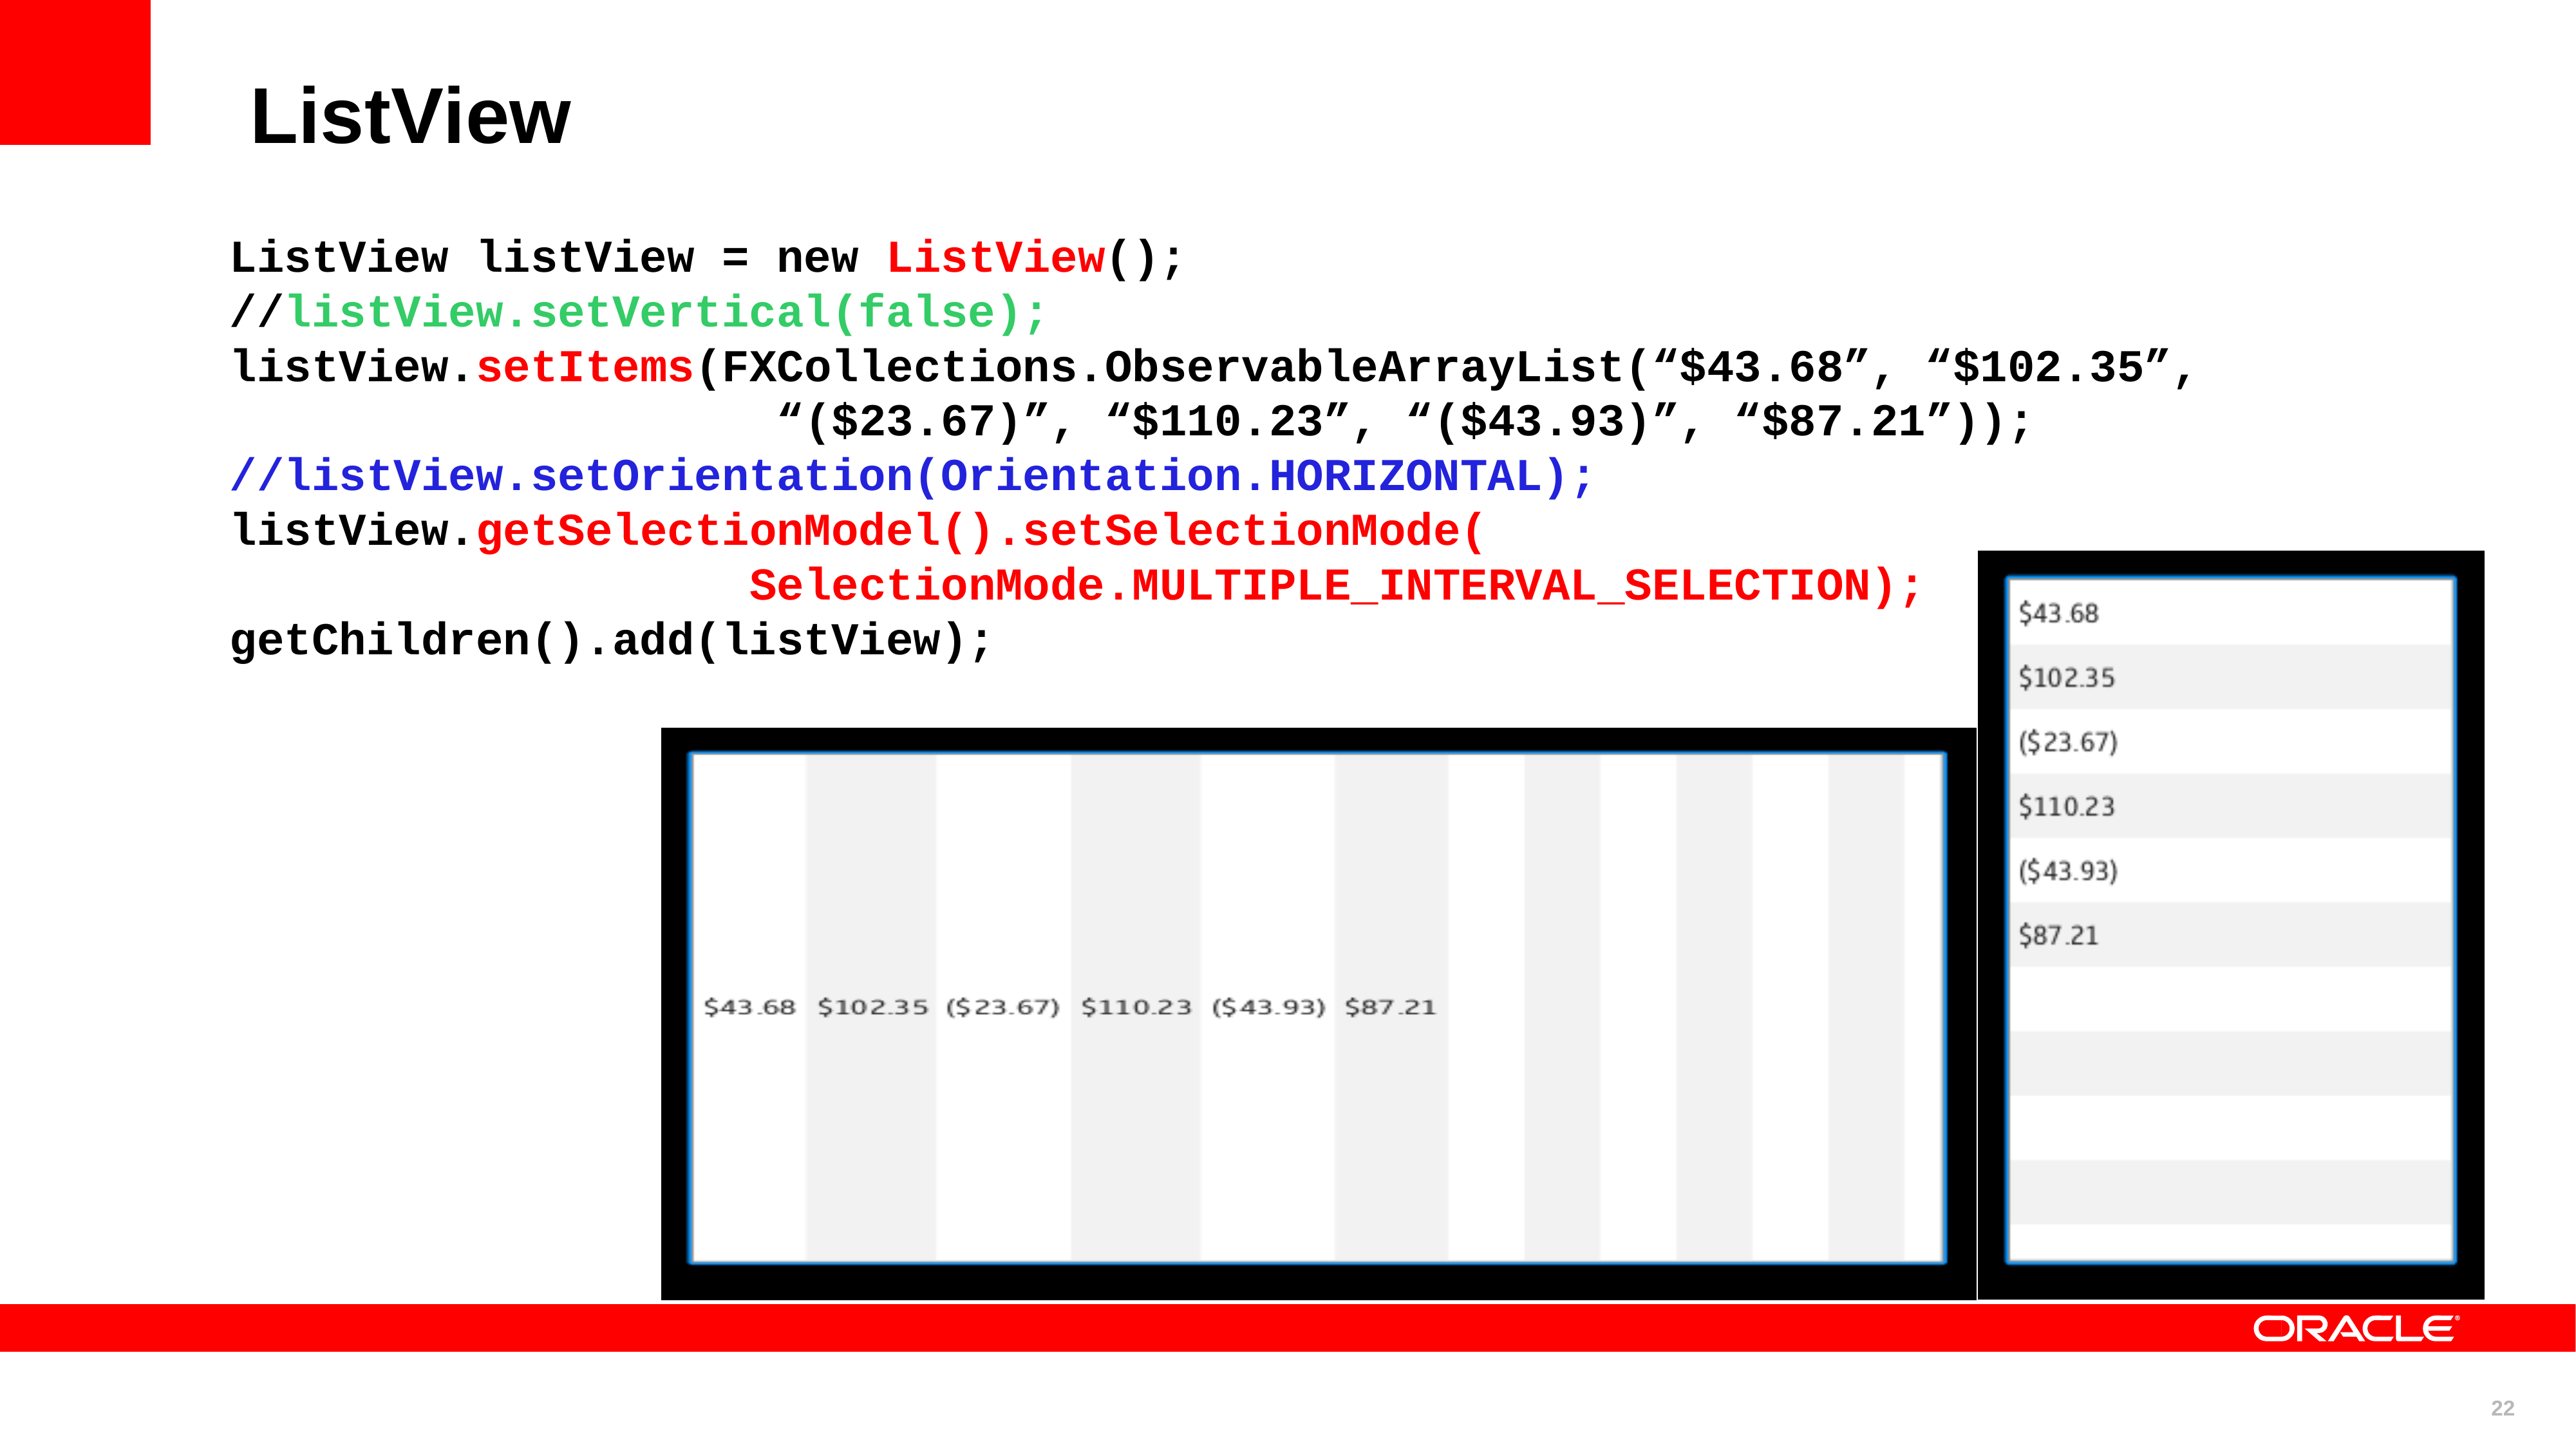

# ListView
ListView listView = new ListView();
//listView.setVertical(false);
listView.setItems(FXCollections.ObservableArrayList(“$43.68”, “$102.35”,
 “($23.67)”, “$110.23”, “($43.93)”, “$87.21”));
//listView.setOrientation(Orientation.HORIZONTAL);
listView.getSelectionModel().setSelectionMode(
 SelectionMode.MULTIPLE_INTERVAL_SELECTION);
getChildren().add(listView);